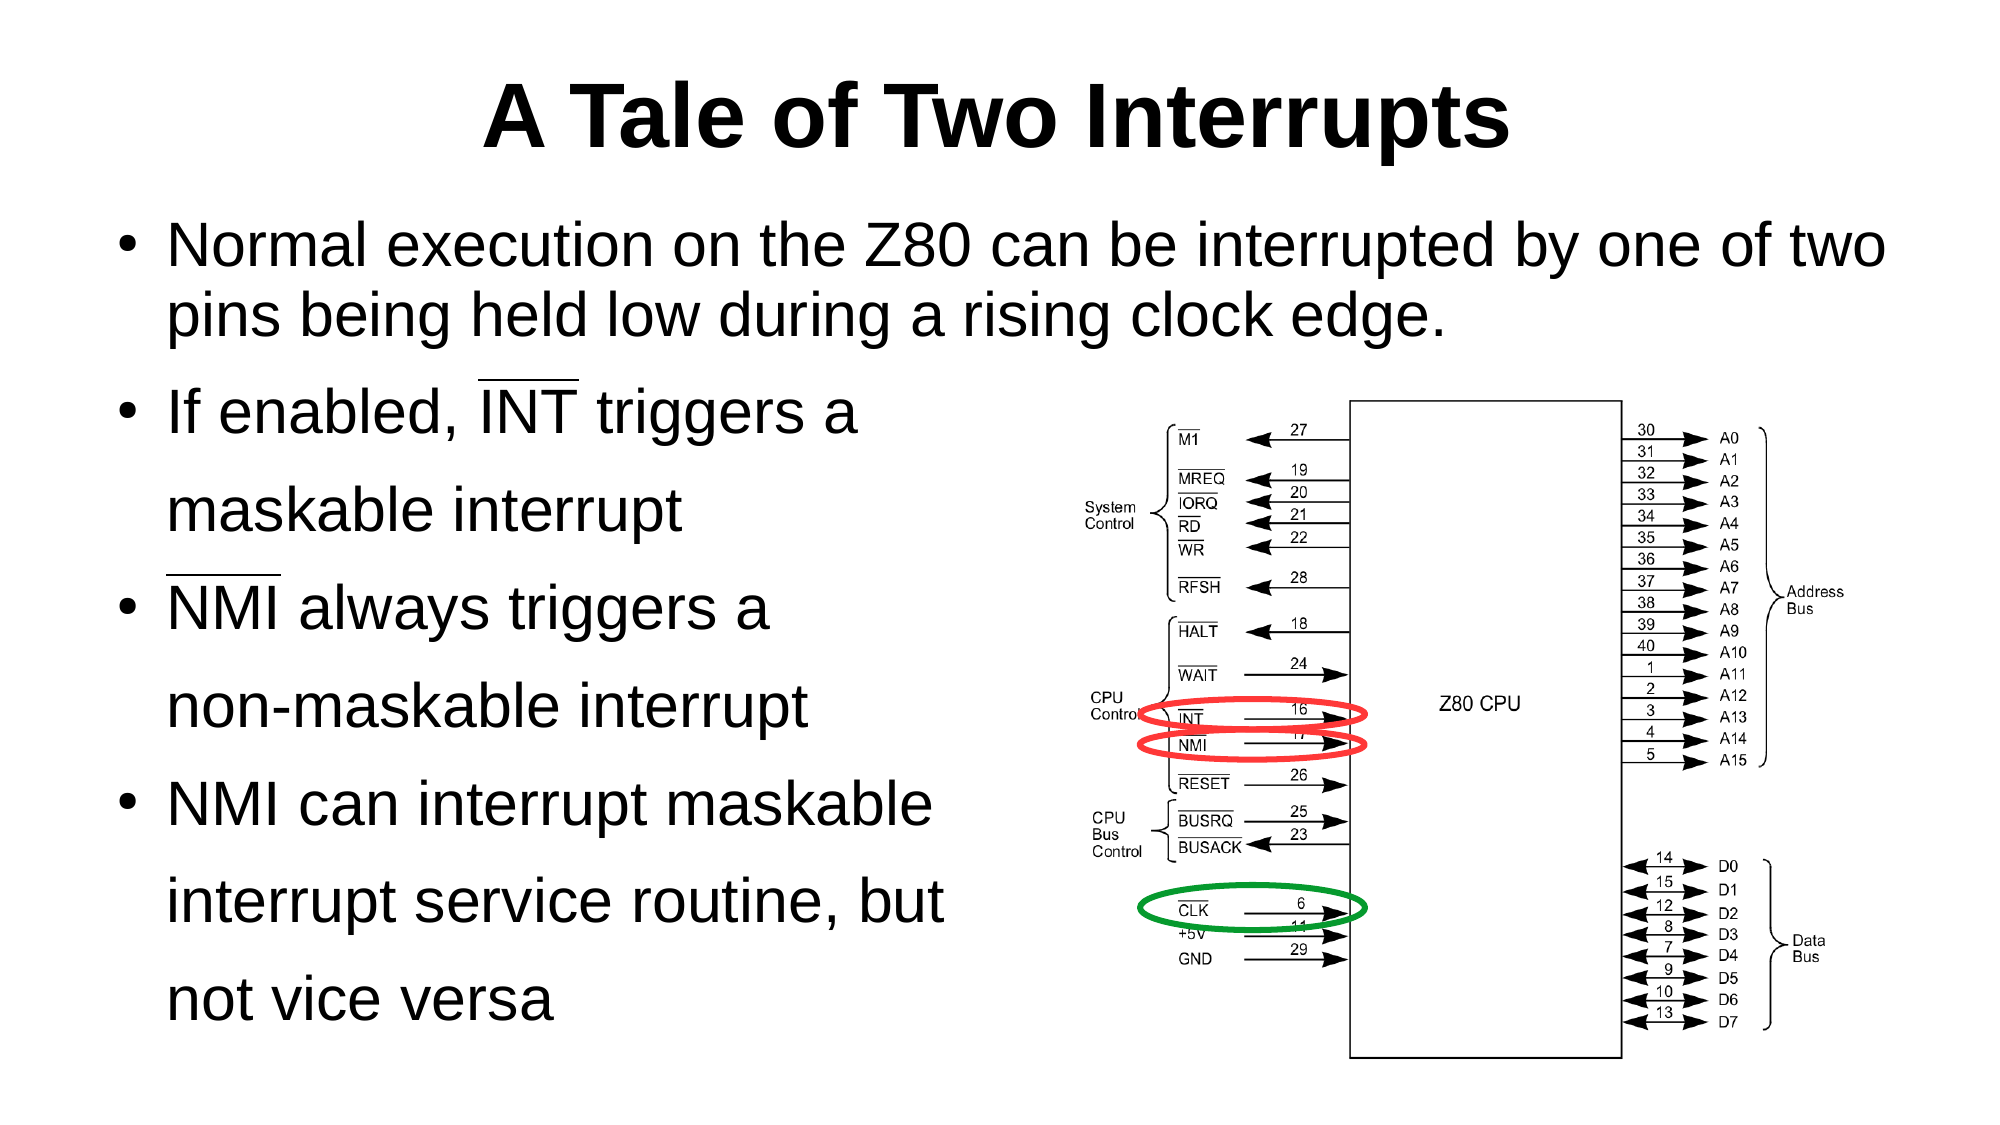

# A Tale of Two Interrupts
Normal execution on the Z80 can be interrupted by one of two pins being held low during a rising clock edge.
If enabled, INT triggers a
maskable interrupt
NMI always triggers a
non-maskable interrupt
NMI can interrupt maskable
interrupt service routine, but
not vice versa